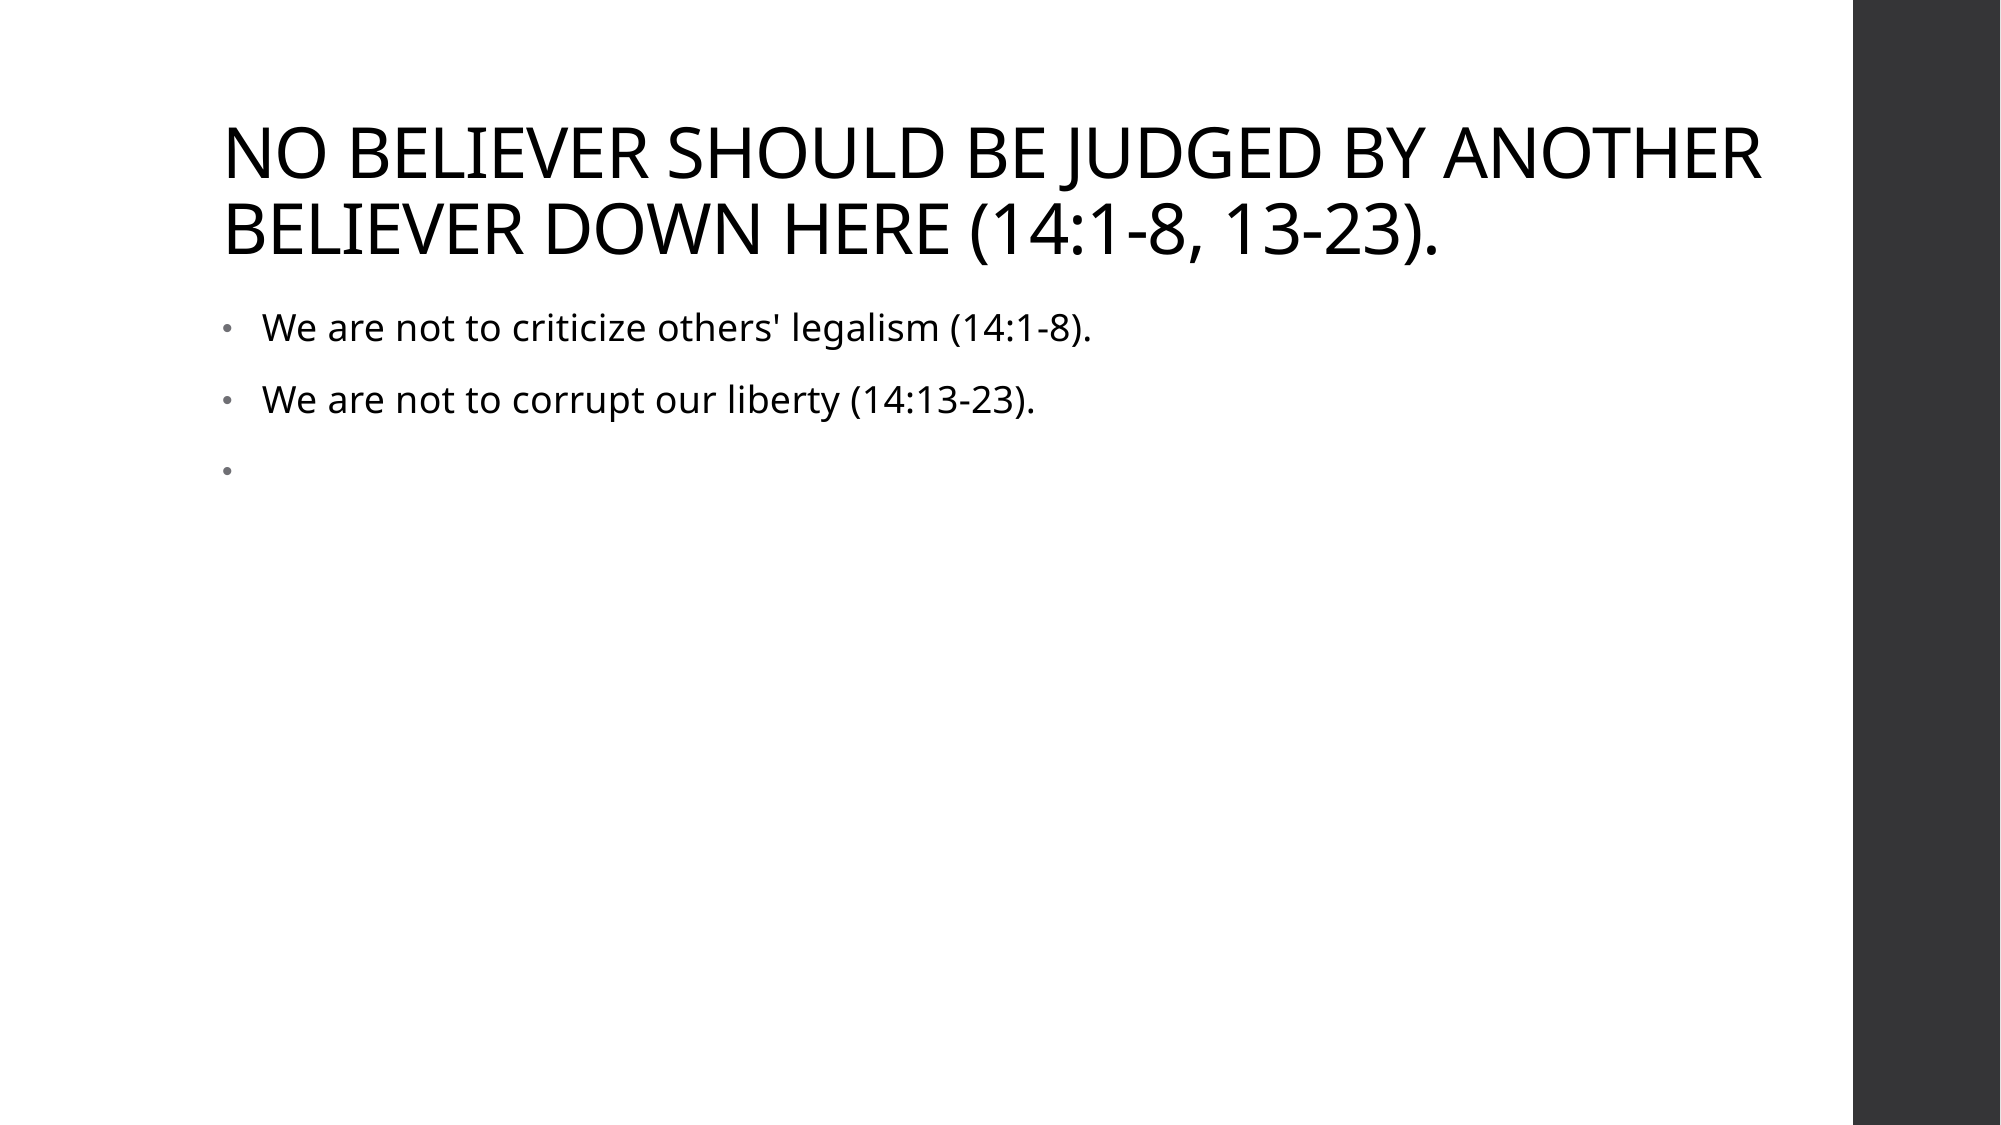

# NO BELIEVER SHOULD BE JUDGED BY ANOTHER BELIEVER DOWN HERE (14:1-8, 13-23).
 We are not to criticize others' legalism (14:1-8).
 We are not to corrupt our liberty (14:13-23).